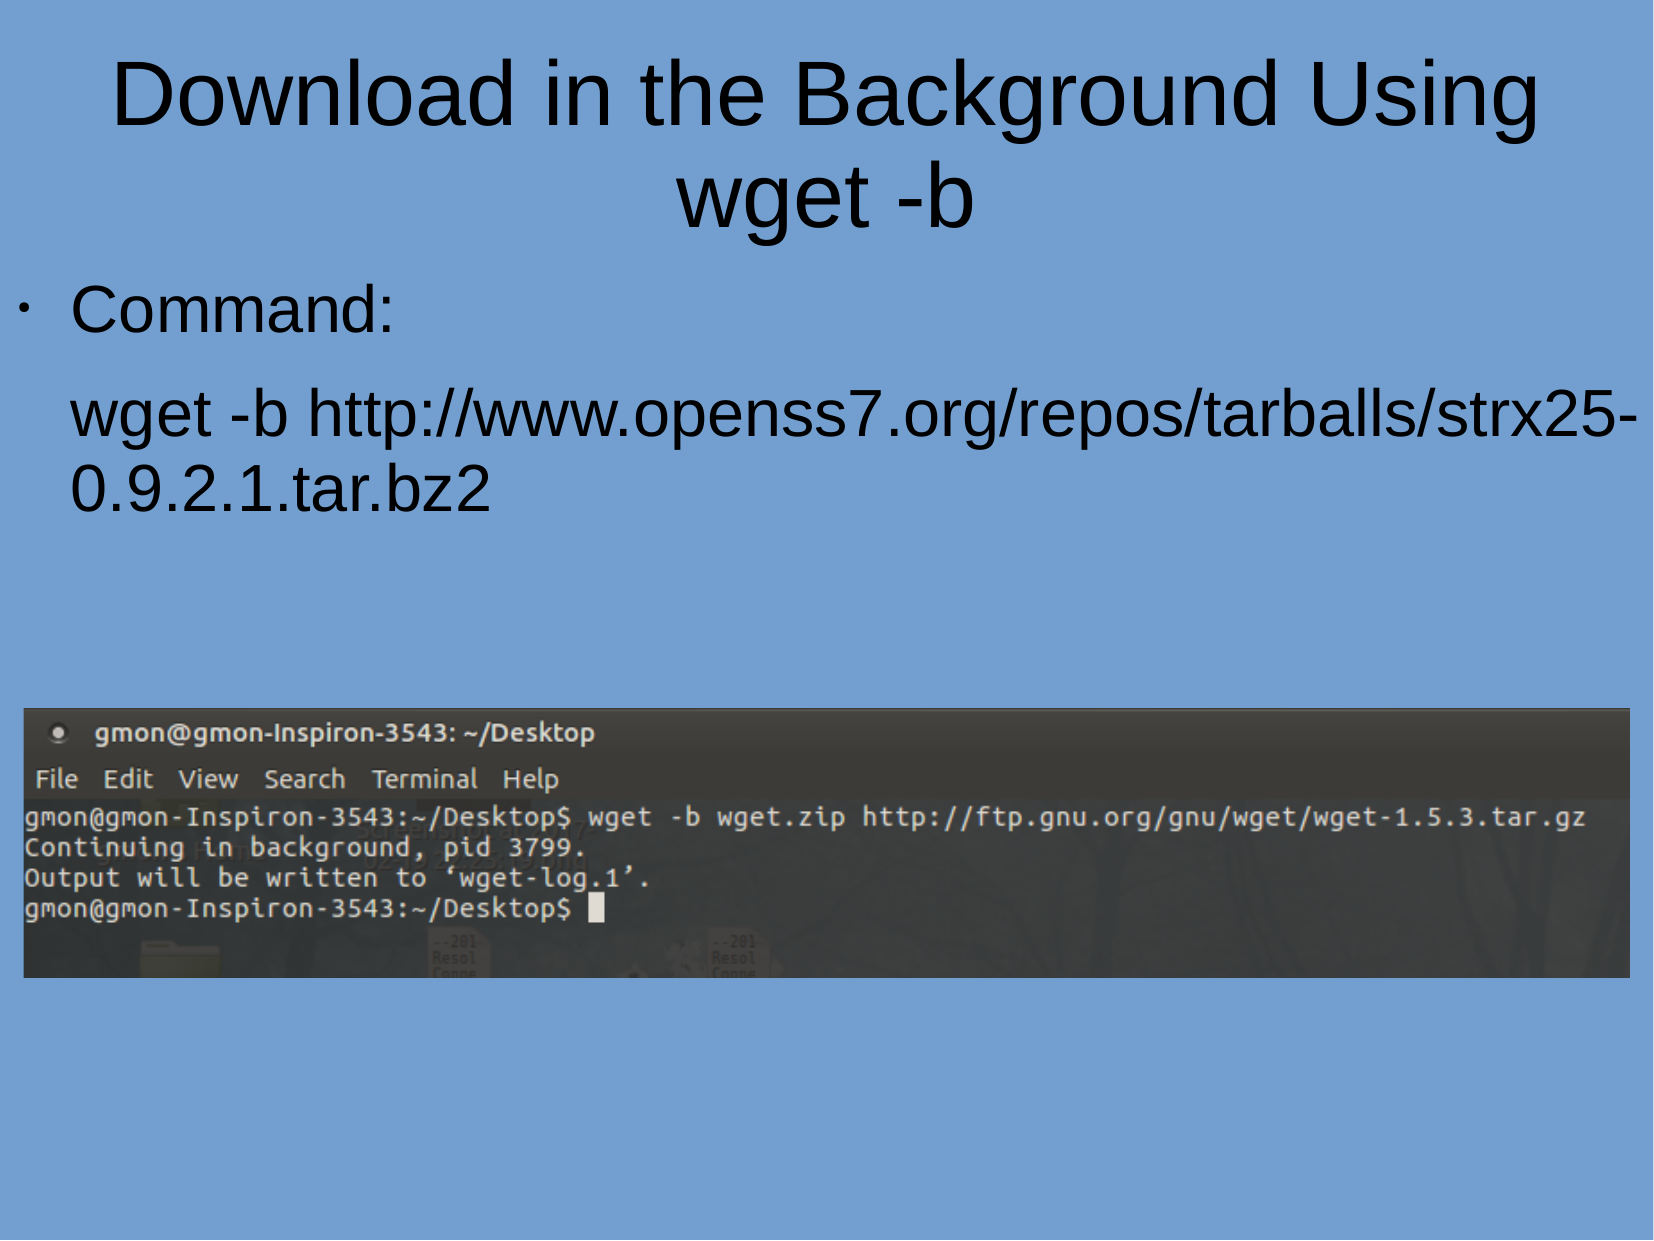

# Download in the Background Using wget -b
Command:
wget -b http://www.openss7.org/repos/tarballs/strx25-0.9.2.1.tar.bz2